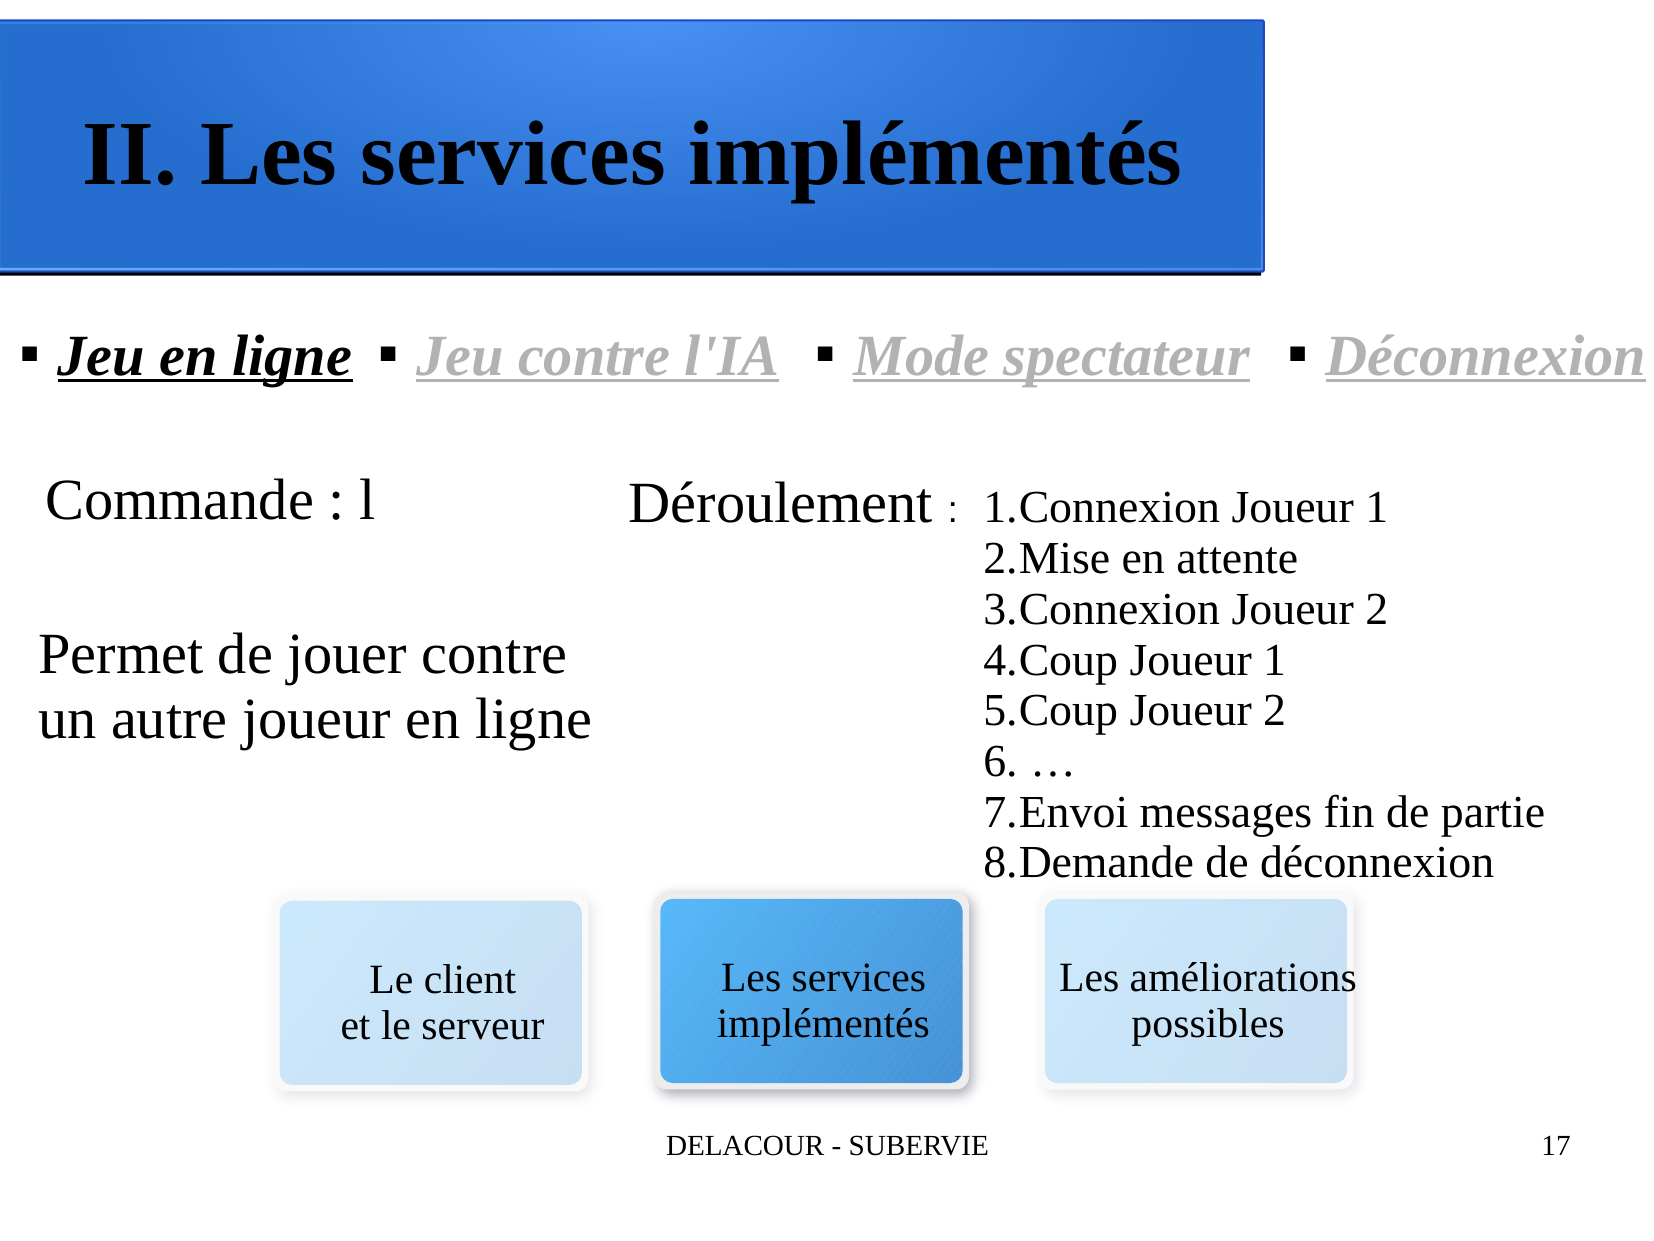

# II. Les services implémentés
Jeu en ligne
Jeu contre l'IA
Mode spectateur
Déconnexion
Commande : l
Déroulement :
Connexion Joueur 1
Mise en attente
Connexion Joueur 2
Coup Joueur 1
Coup Joueur 2
 …
Envoi messages fin de partie
Demande de déconnexion
Permet de jouer contre un autre joueur en ligne
Les services
implémentés
Les améliorations
possibles
Le client
et le serveur
DELACOUR - SUBERVIE
17